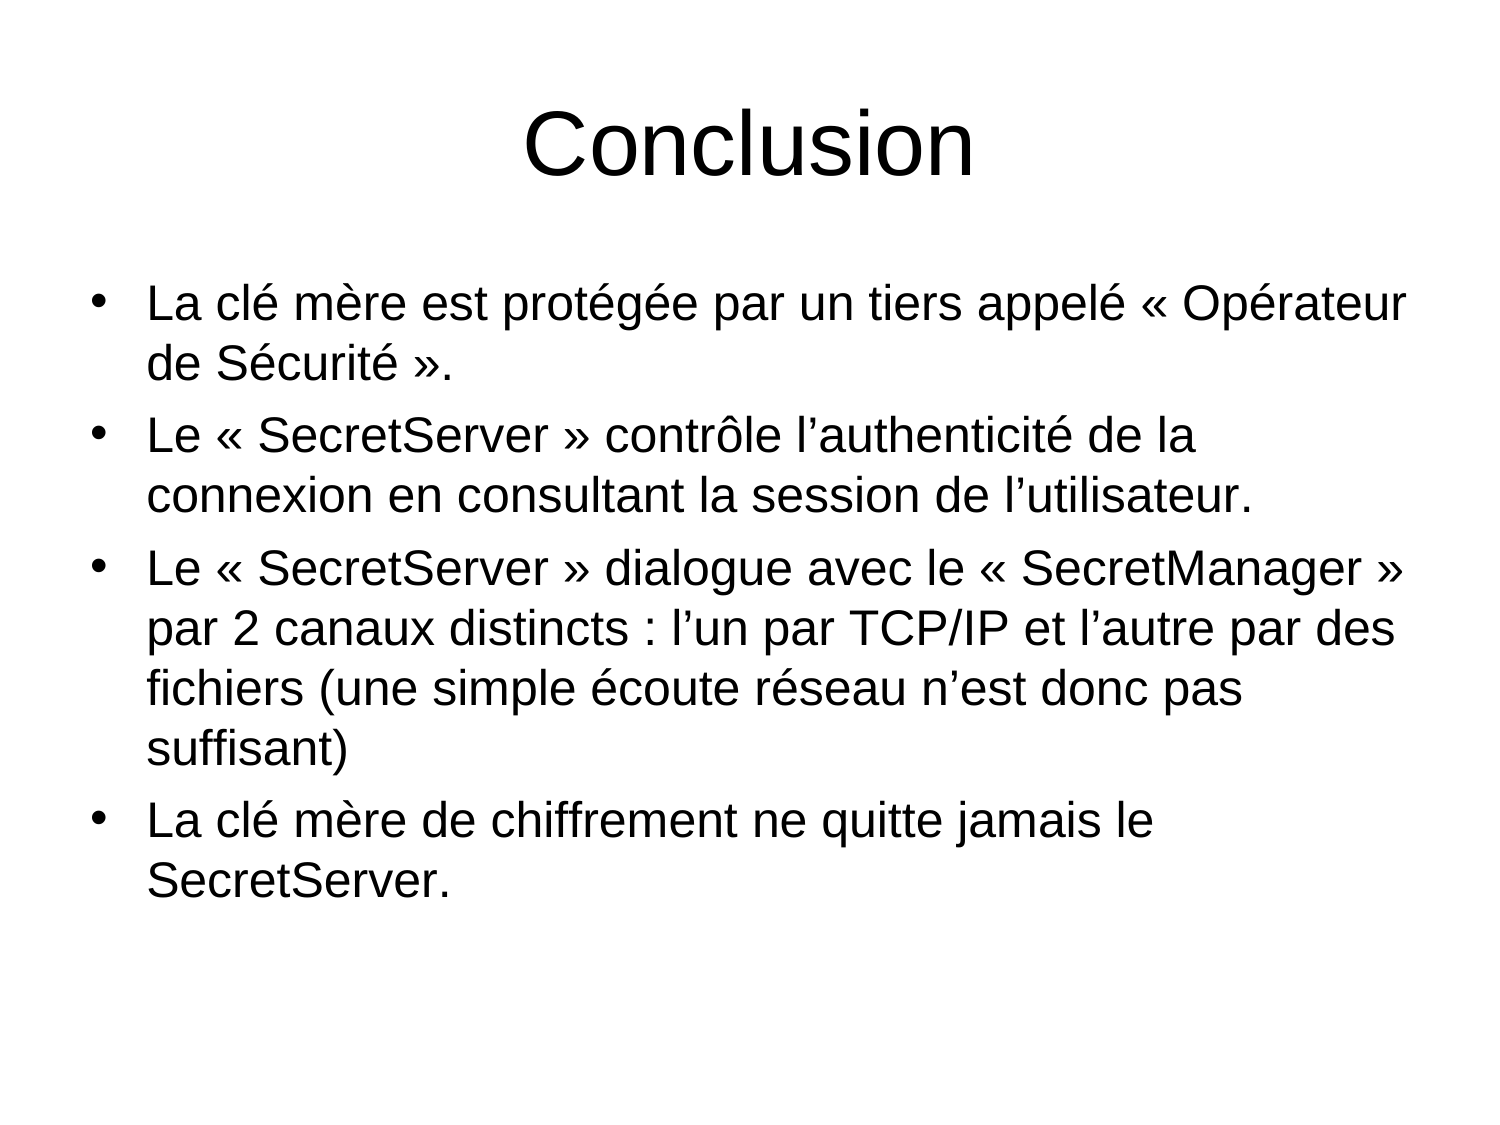

# Conclusion
La clé mère est protégée par un tiers appelé « Opérateur de Sécurité ».
Le « SecretServer » contrôle l’authenticité de la connexion en consultant la session de l’utilisateur.
Le « SecretServer » dialogue avec le « SecretManager » par 2 canaux distincts : l’un par TCP/IP et l’autre par des fichiers (une simple écoute réseau n’est donc pas suffisant)
La clé mère de chiffrement ne quitte jamais le SecretServer.